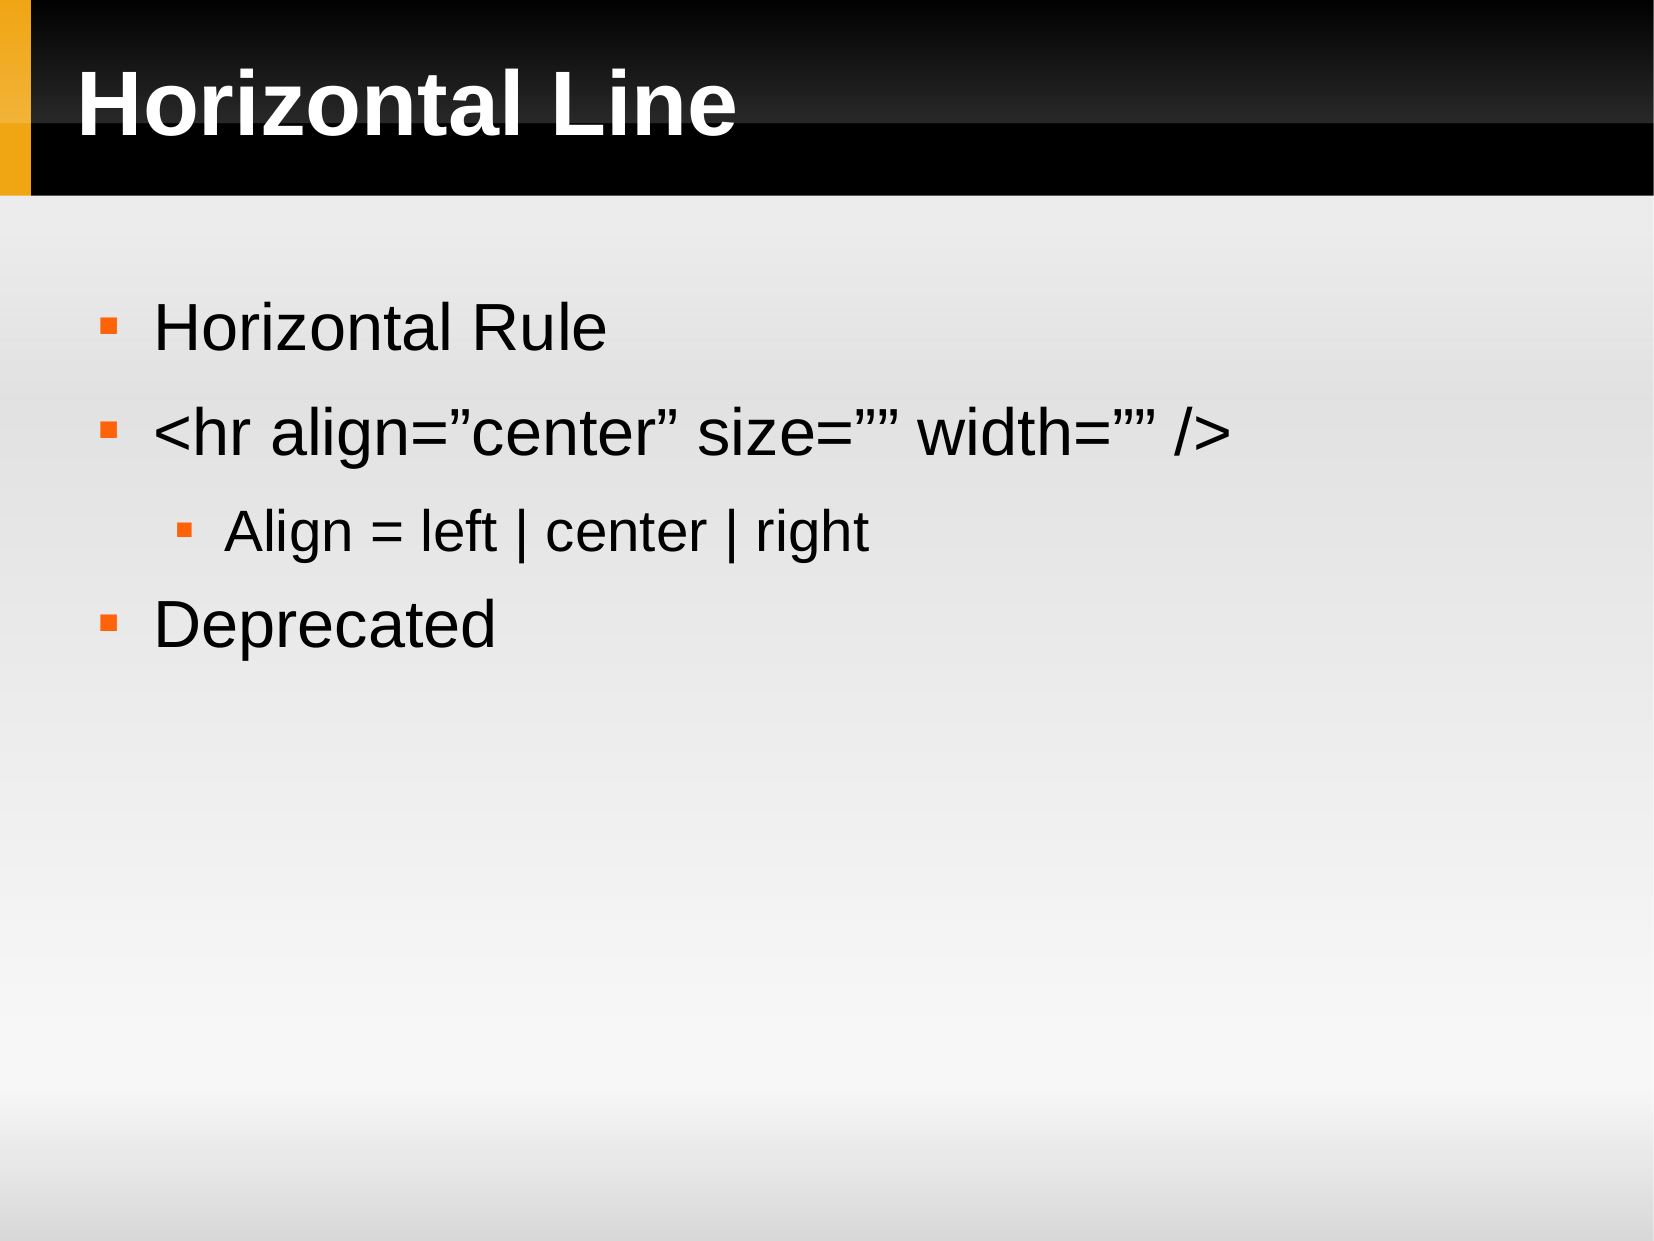

# Horizontal Line
Horizontal Rule
<hr align=”center” size=”” width=”” />
Align = left | center | right
Deprecated